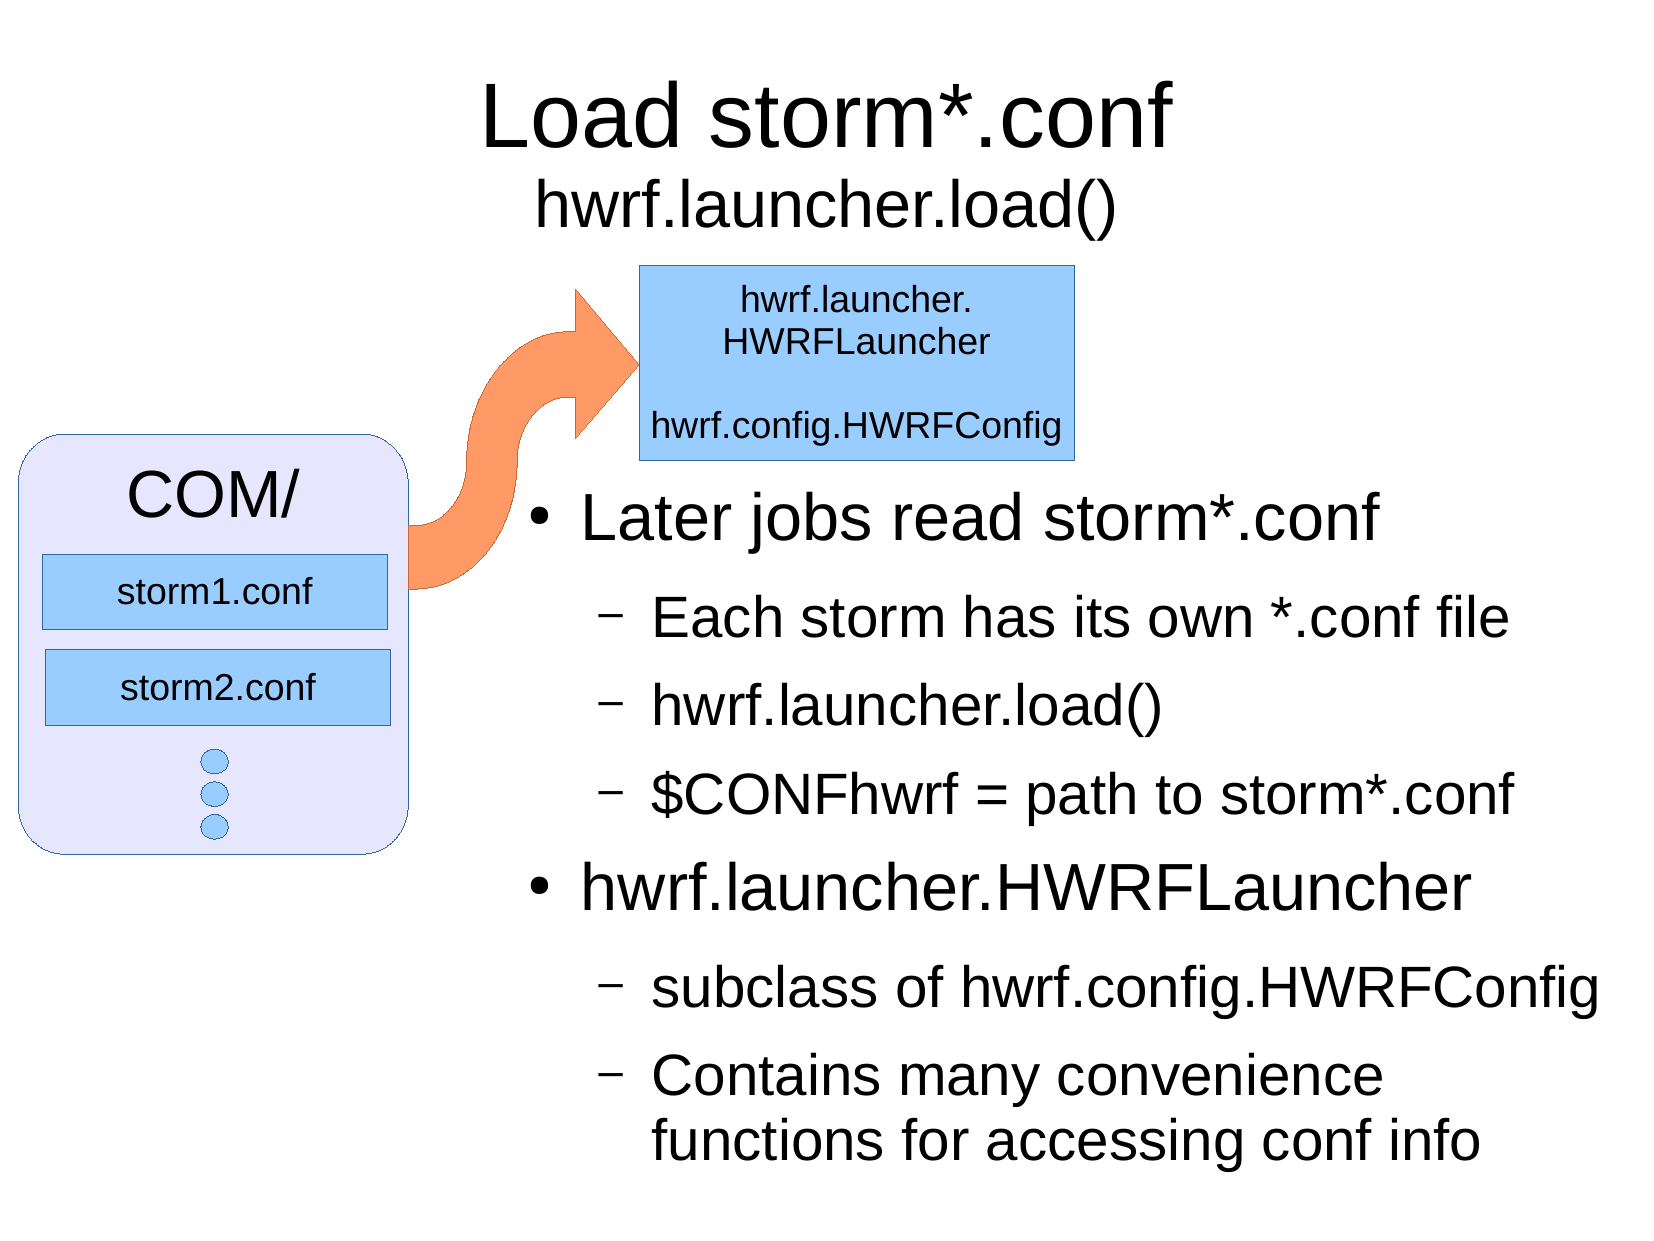

# Load storm*.conf hwrf.launcher.load()
hwrf.launcher.
HWRFLauncher
hwrf.config.HWRFConfig
COM/
Later jobs read storm*.conf
Each storm has its own *.conf file
hwrf.launcher.load()
$CONFhwrf = path to storm*.conf
hwrf.launcher.HWRFLauncher
subclass of hwrf.config.HWRFConfig
Contains many convenience functions for accessing conf info
storm1.conf
storm2.conf